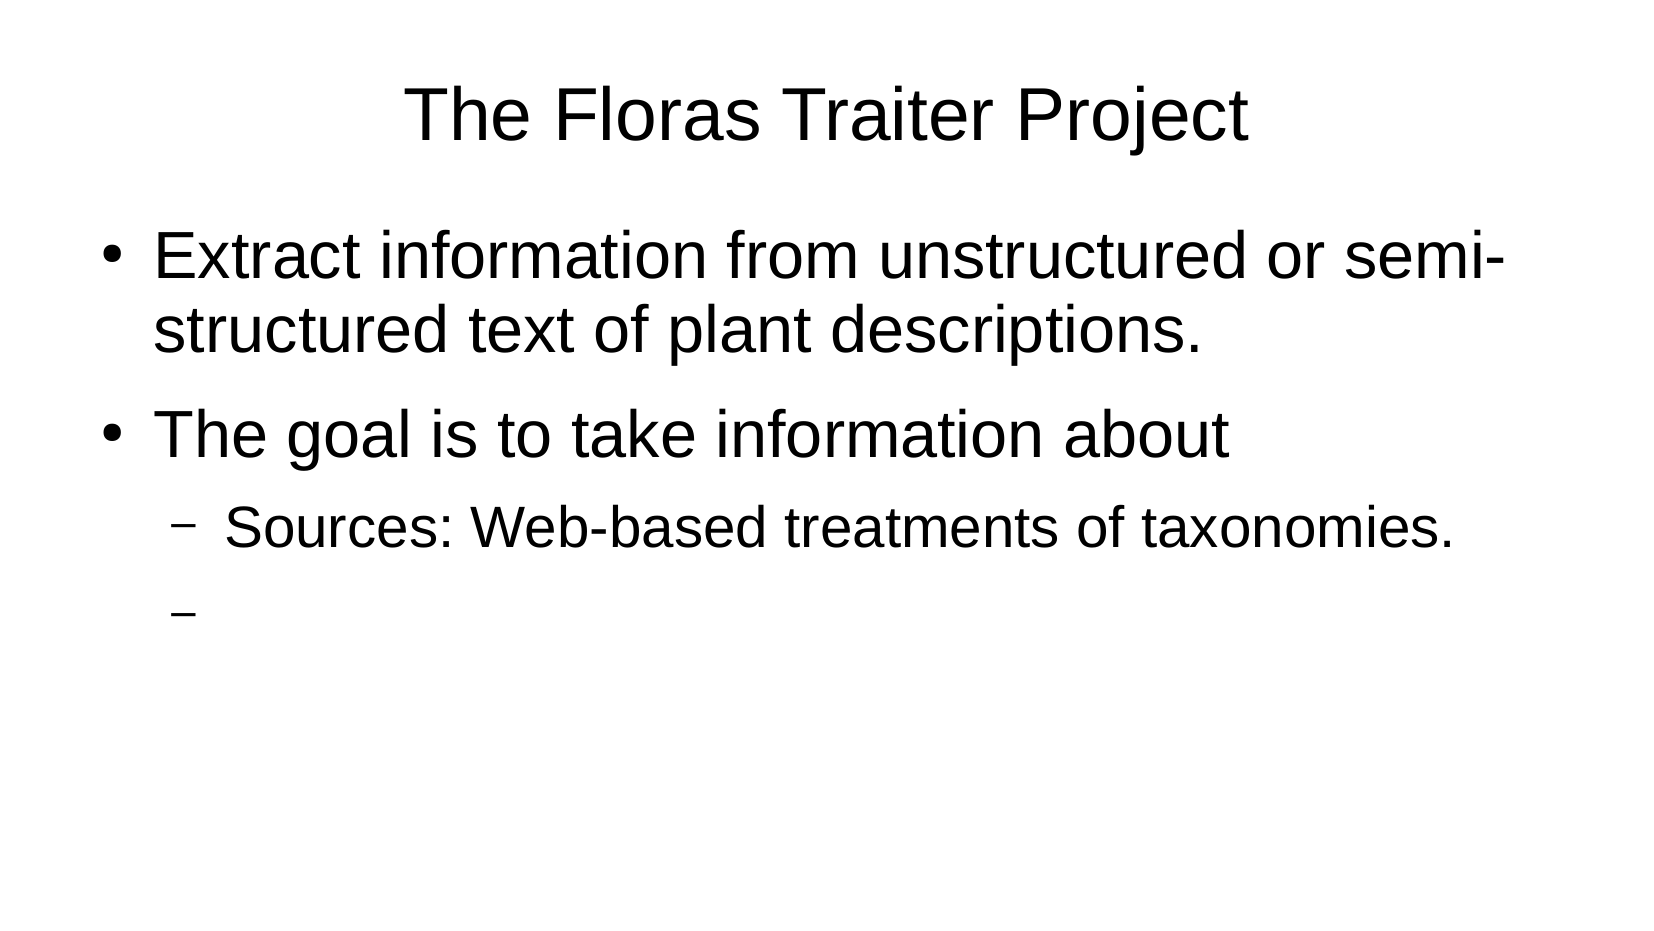

# The Floras Traiter Project
Extract information from unstructured or semi-structured text of plant descriptions.
The goal is to take information about
Sources: Web-based treatments of taxonomies.